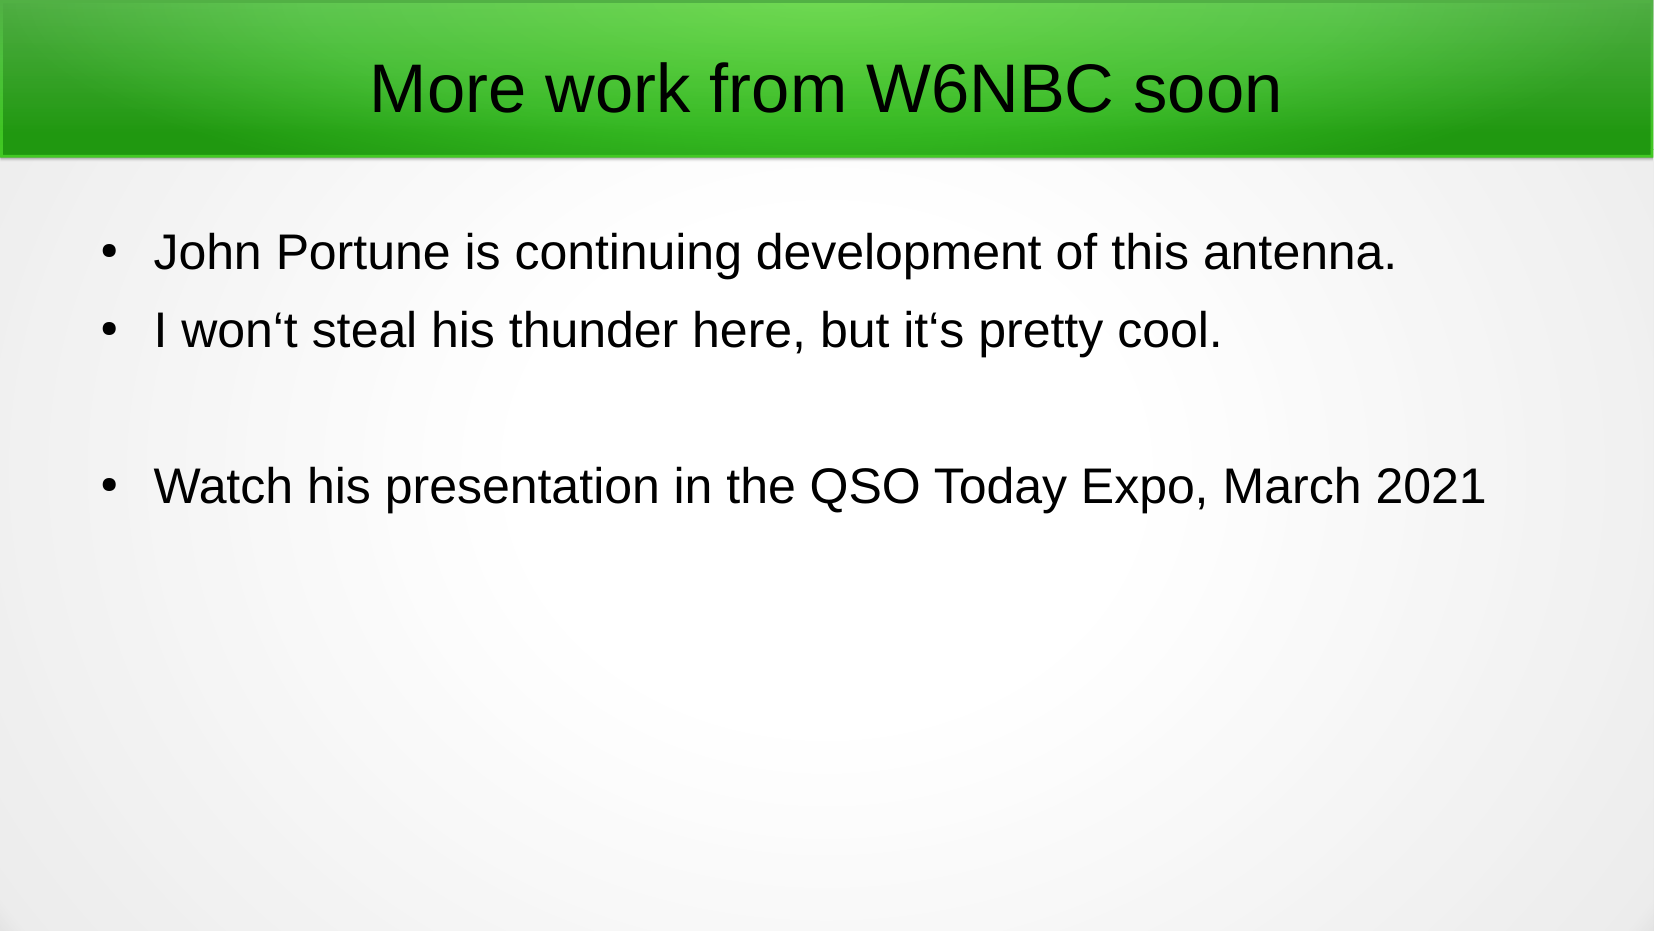

# More work from W6NBC soon
John Portune is continuing development of this antenna.
I won‘t steal his thunder here, but it‘s pretty cool.
Watch his presentation in the QSO Today Expo, March 2021